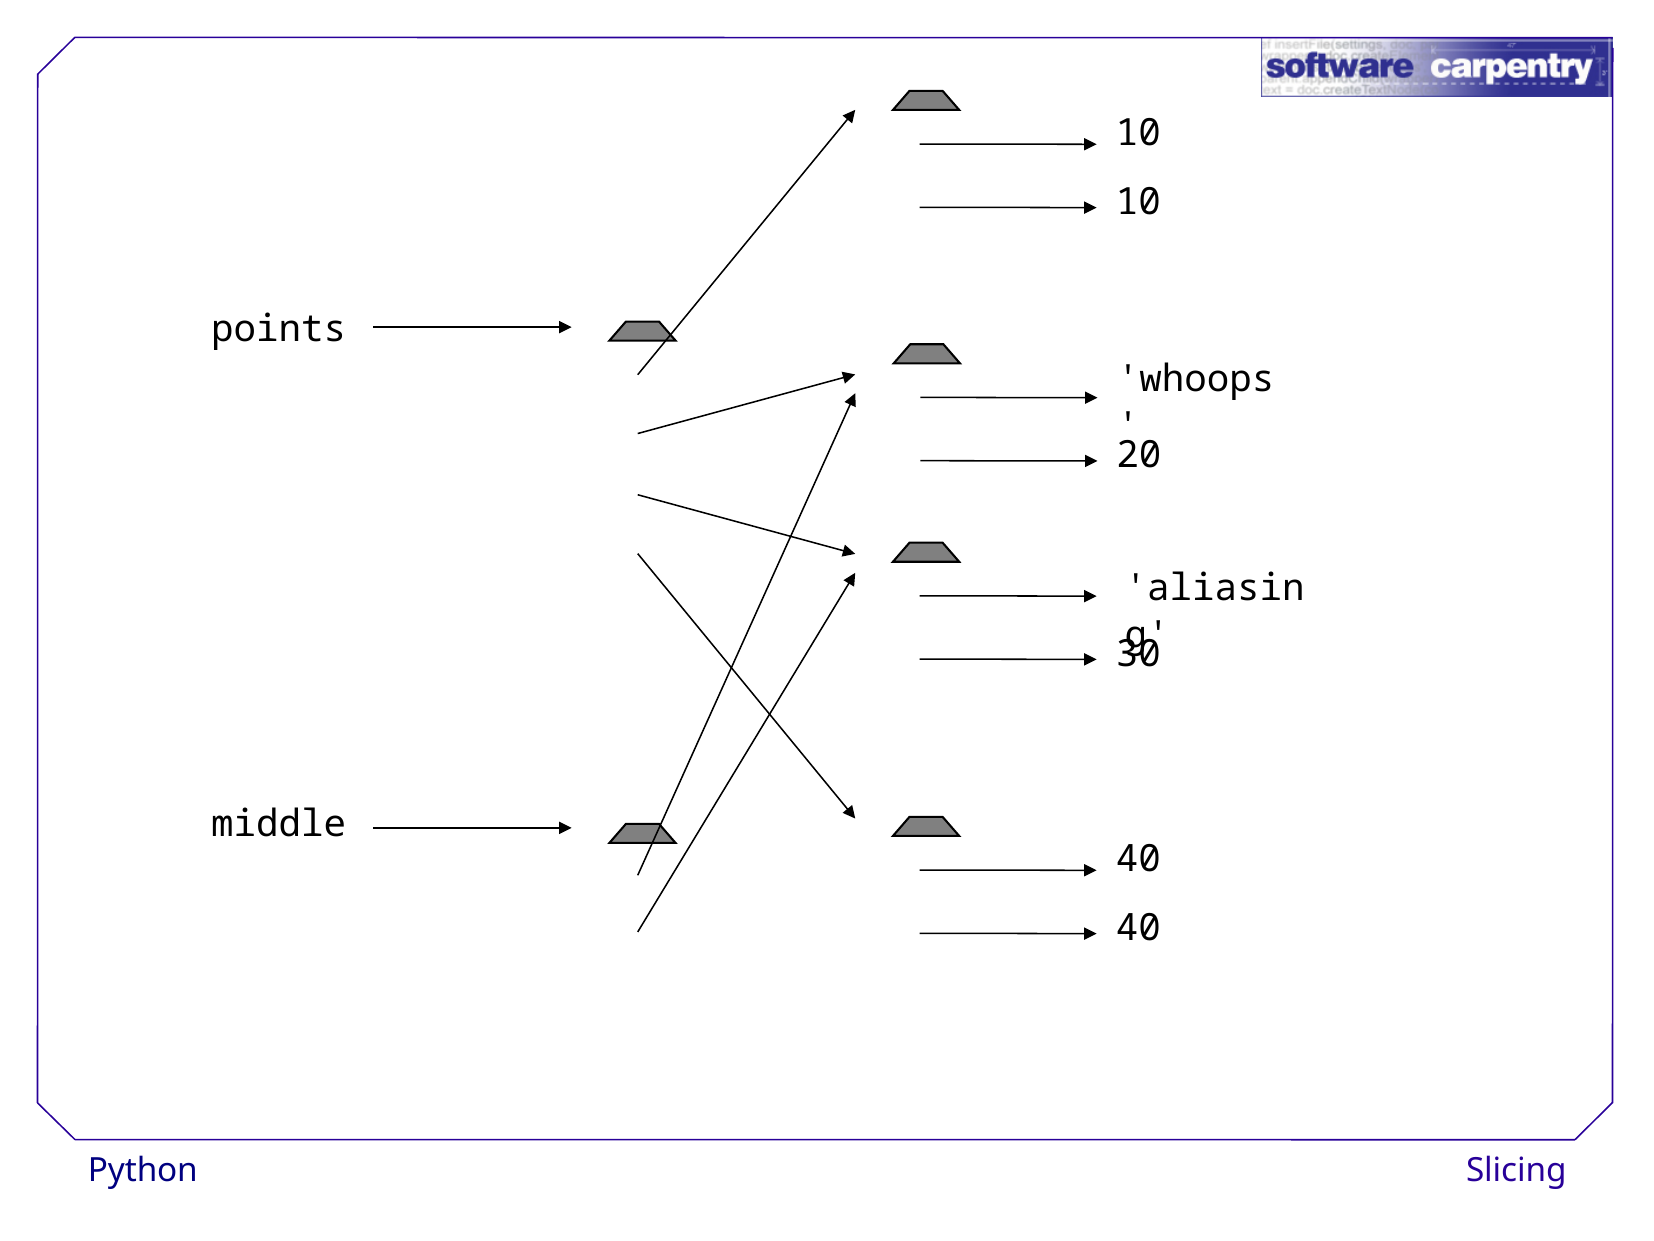

10
| |
| --- |
| |
10
points
| |
| --- |
| |
| |
| |
'whoops'
| |
| --- |
| |
20
'aliasing'
| |
| --- |
| |
30
middle
40
| |
| --- |
| |
| |
| --- |
| |
40